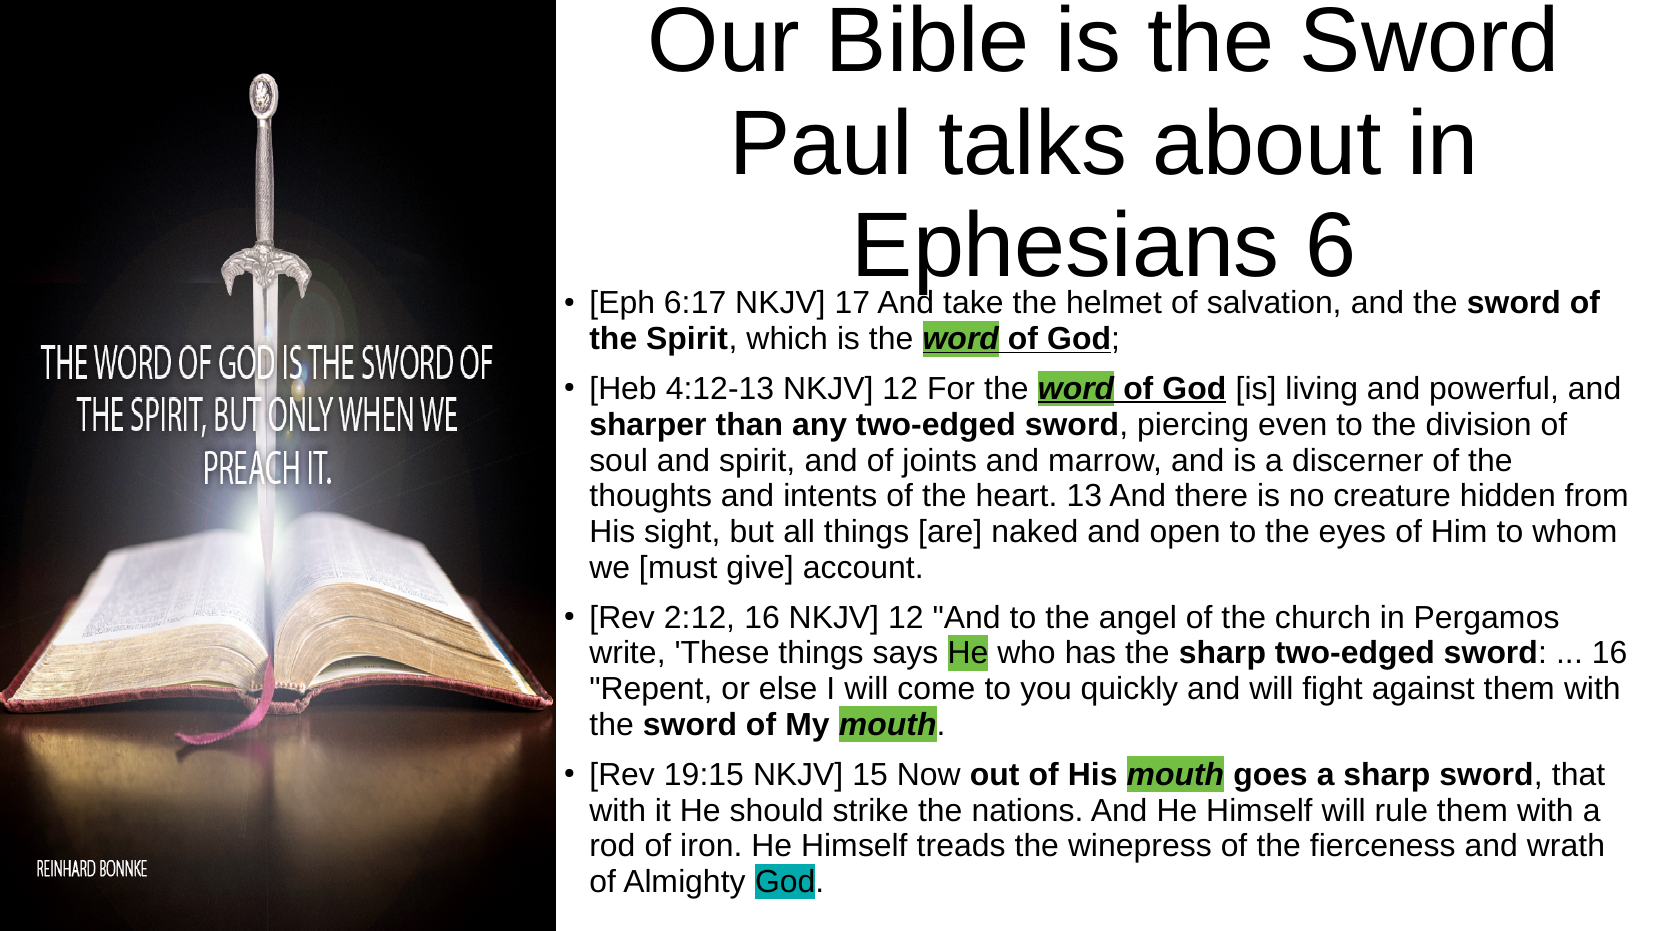

# Our Bible is the Sword Paul talks about in Ephesians 6
[Eph 6:17 NKJV] 17 And take the helmet of salvation, and the sword of the Spirit, which is the word of God;
[Heb 4:12-13 NKJV] 12 For the word of God [is] living and powerful, and sharper than any two-edged sword, piercing even to the division of soul and spirit, and of joints and marrow, and is a discerner of the thoughts and intents of the heart. 13 And there is no creature hidden from His sight, but all things [are] naked and open to the eyes of Him to whom we [must give] account.
[Rev 2:12, 16 NKJV] 12 "And to the angel of the church in Pergamos write, 'These things says He who has the sharp two-edged sword: ... 16 "Repent, or else I will come to you quickly and will fight against them with the sword of My mouth.
[Rev 19:15 NKJV] 15 Now out of His mouth goes a sharp sword, that with it He should strike the nations. And He Himself will rule them with a rod of iron. He Himself treads the winepress of the fierceness and wrath of Almighty God.